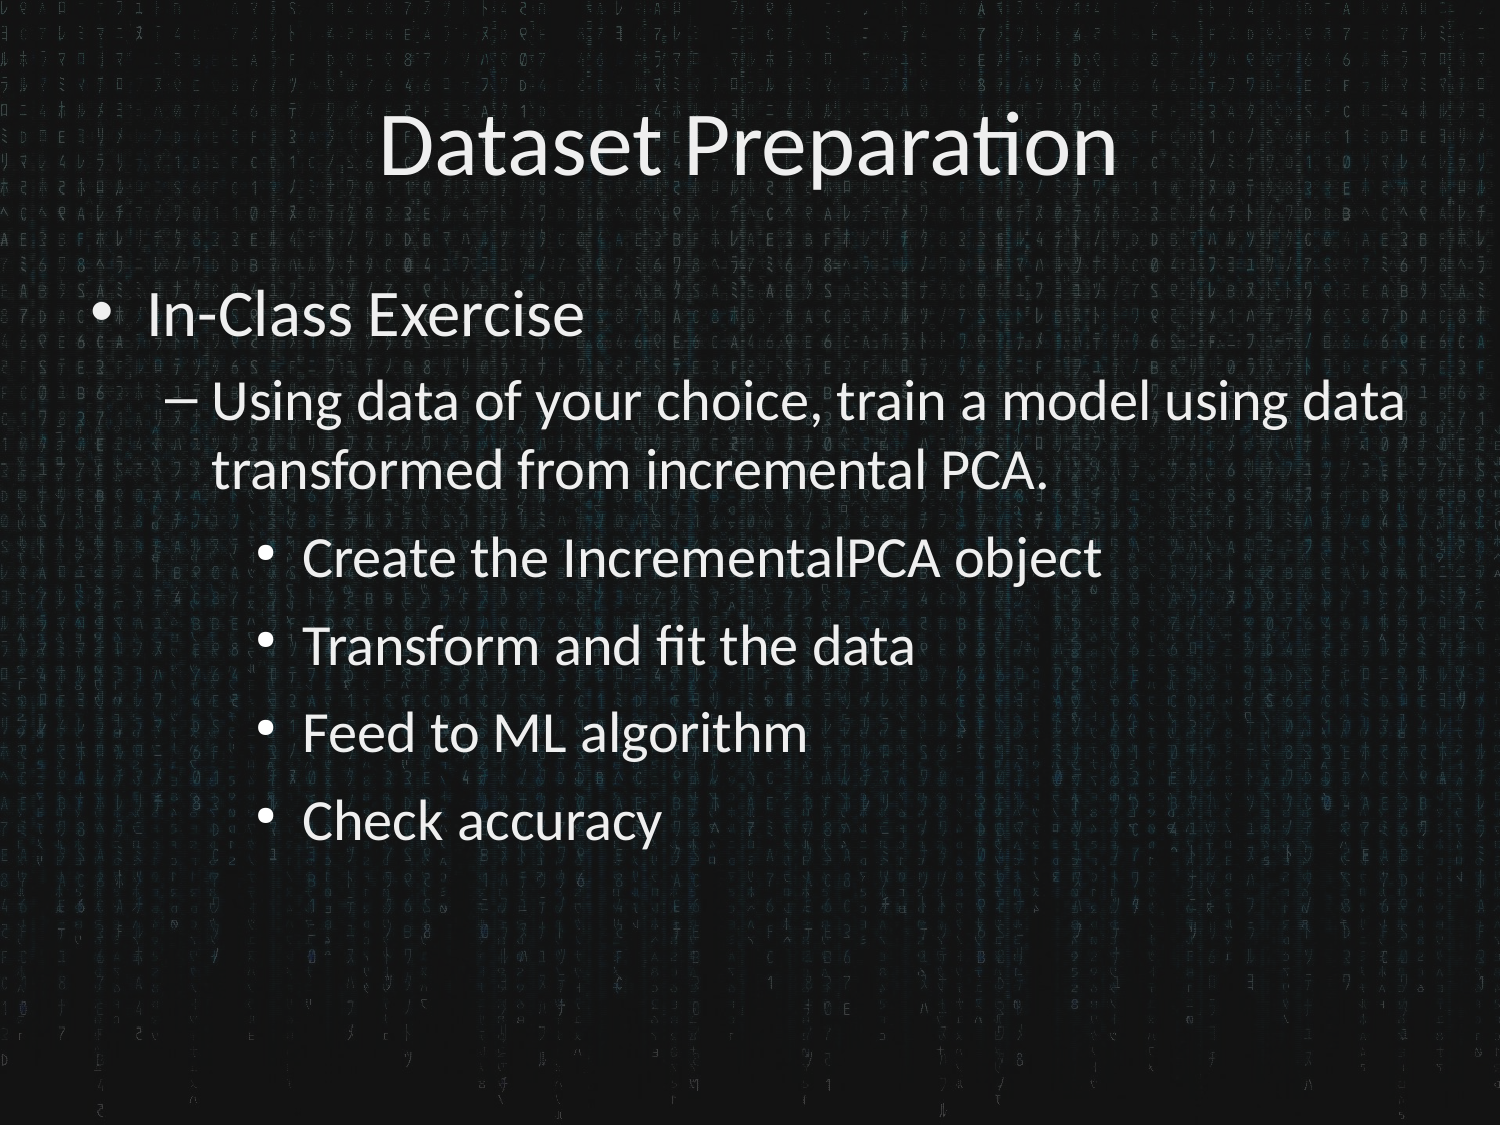

# Dataset Preparation
In-Class Exercise
Using data of your choice, train a model using data transformed from incremental PCA.
Create the IncrementalPCA object
Transform and fit the data
Feed to ML algorithm
Check accuracy